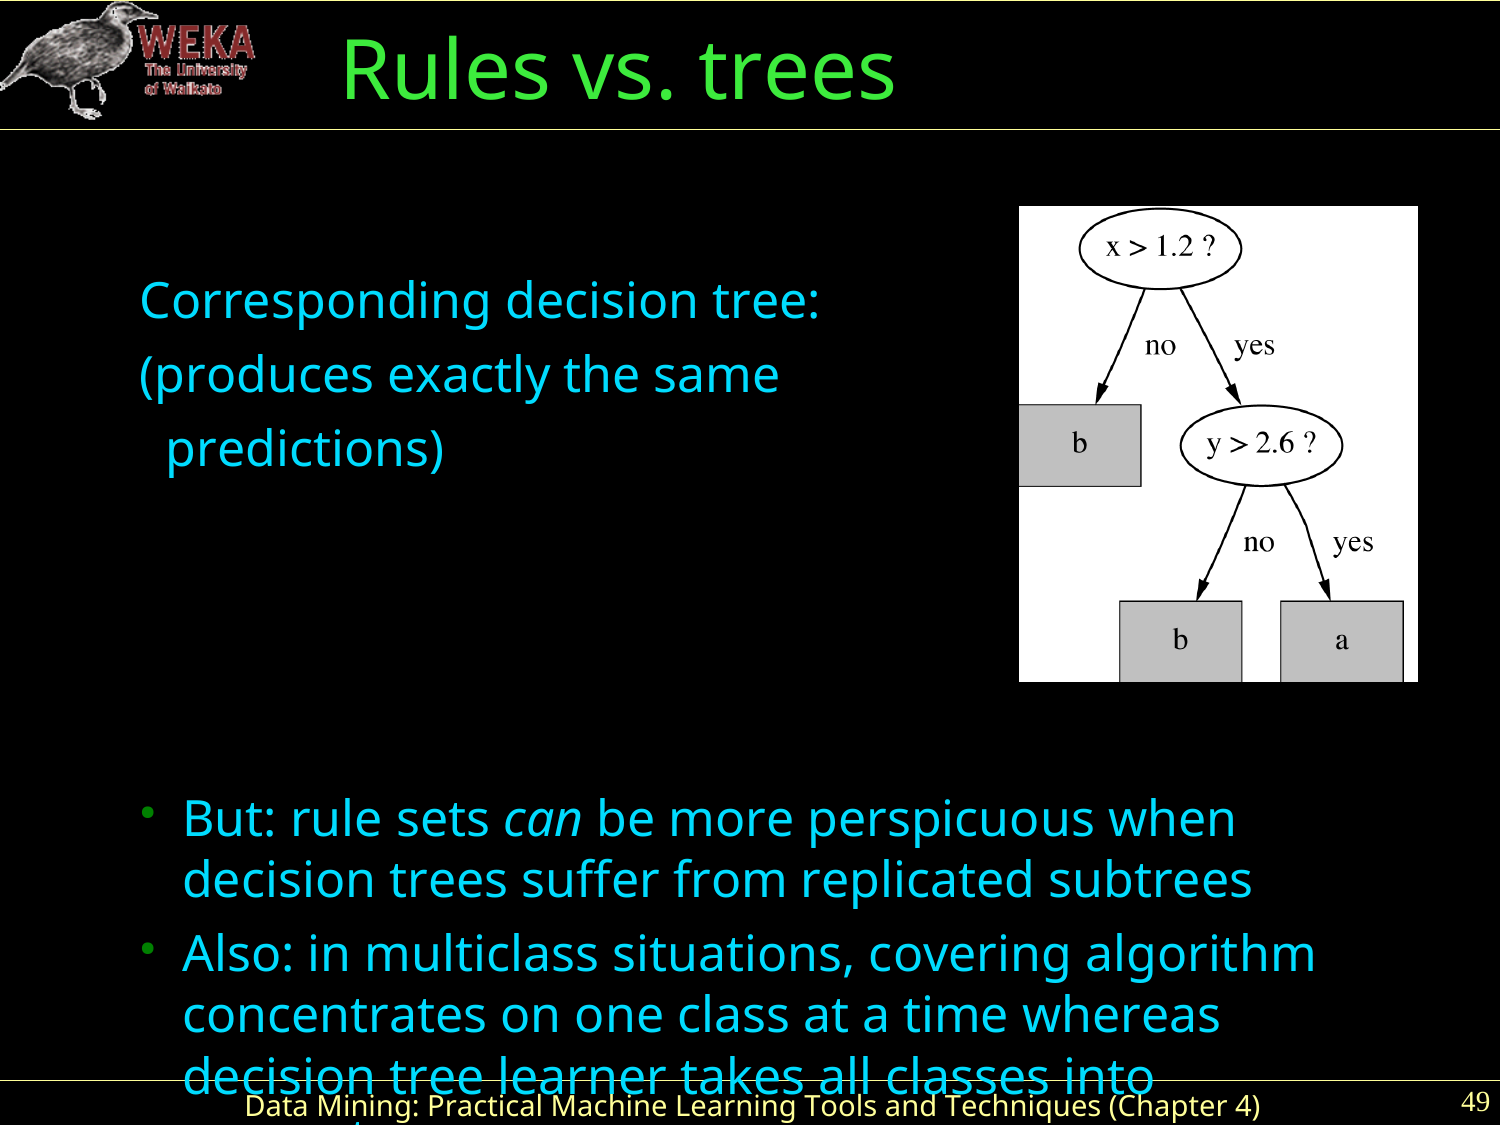

# Rules vs. trees
Corresponding decision tree:
(produces exactly the same
 predictions)
But: rule sets can be more perspicuous when decision trees suffer from replicated subtrees
Also: in multiclass situations, covering algorithm concentrates on one class at a time whereas decision tree learner takes all classes into account
Data Mining: Practical Machine Learning Tools and Techniques (Chapter 4)
49